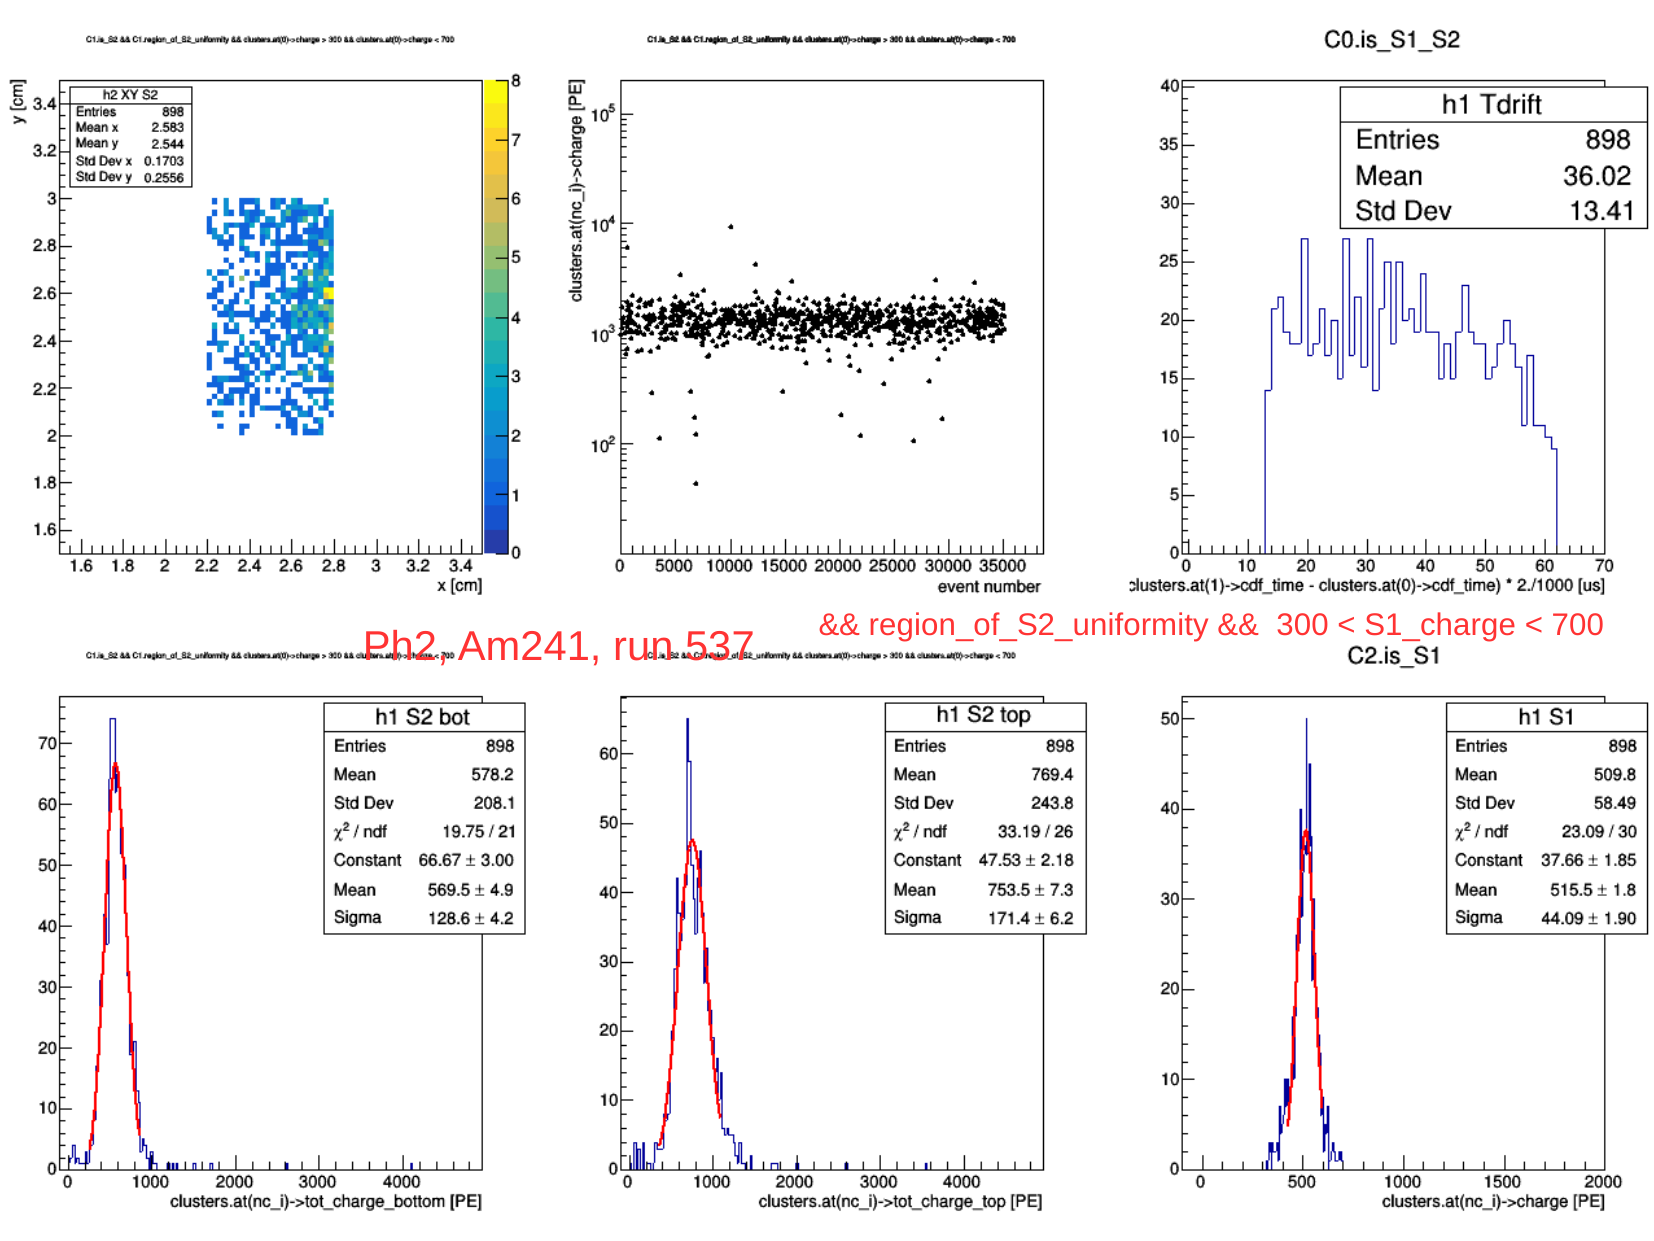

&& region_of_S2_uniformity && 300 < S1_charge < 700
Ph2, Am241, run 537